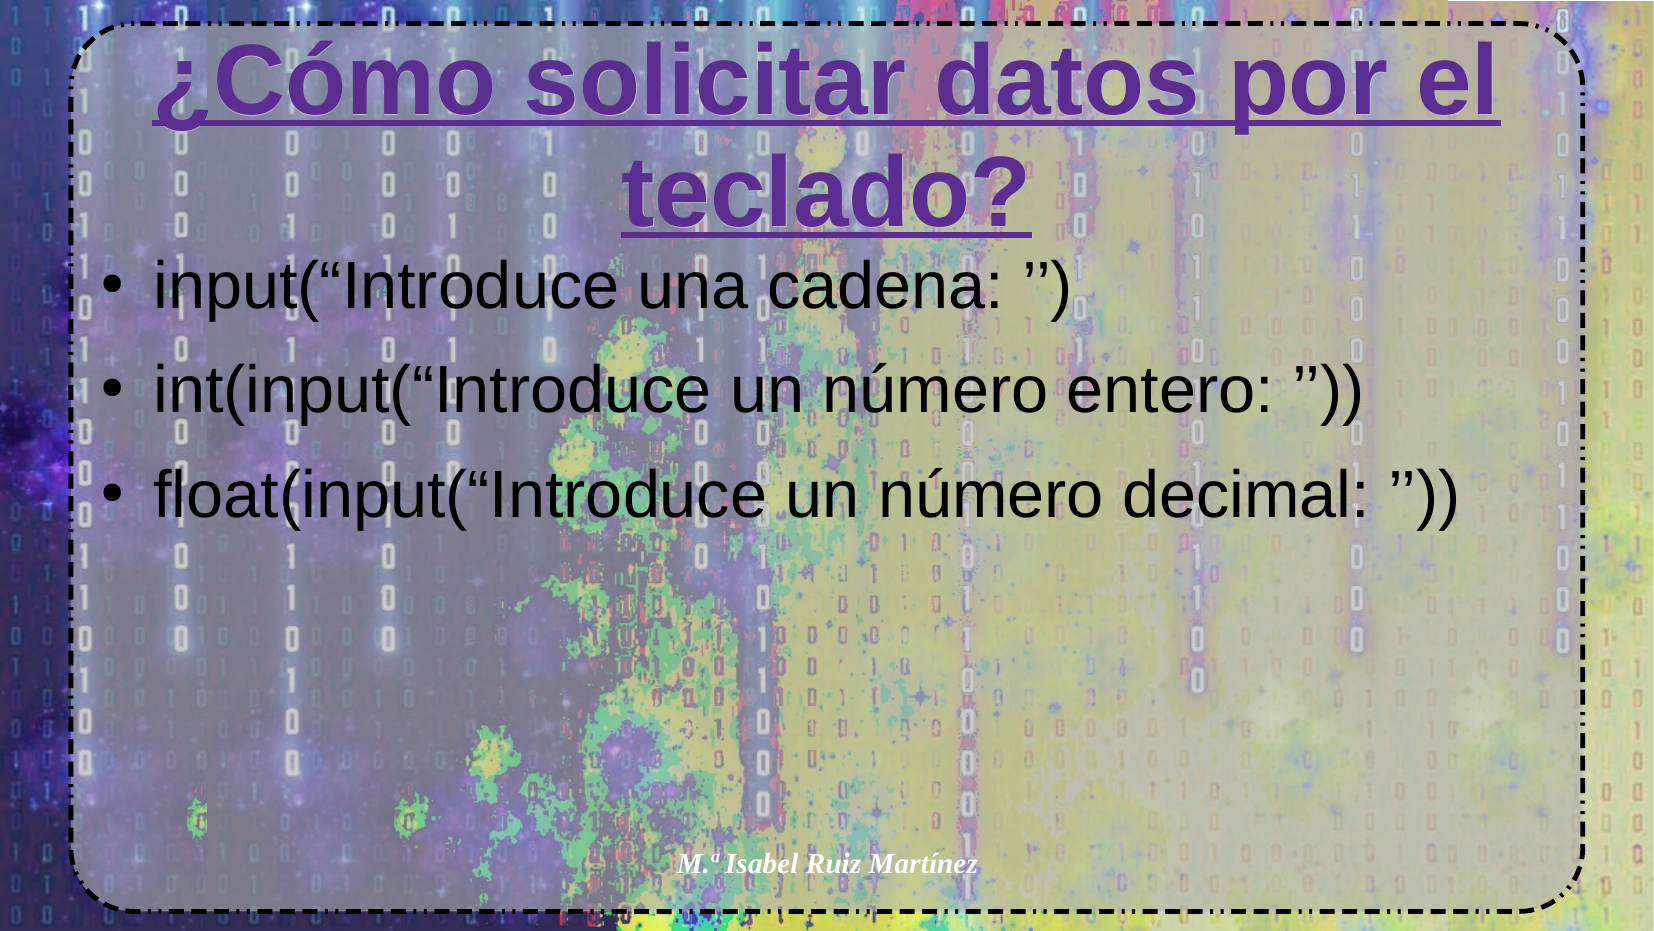

# ¿Cómo solicitar datos por el teclado?
input(“Introduce una cadena: ’’)
int(input(“Introduce un número entero: ’’))
float(input(“Introduce un número decimal: ’’))